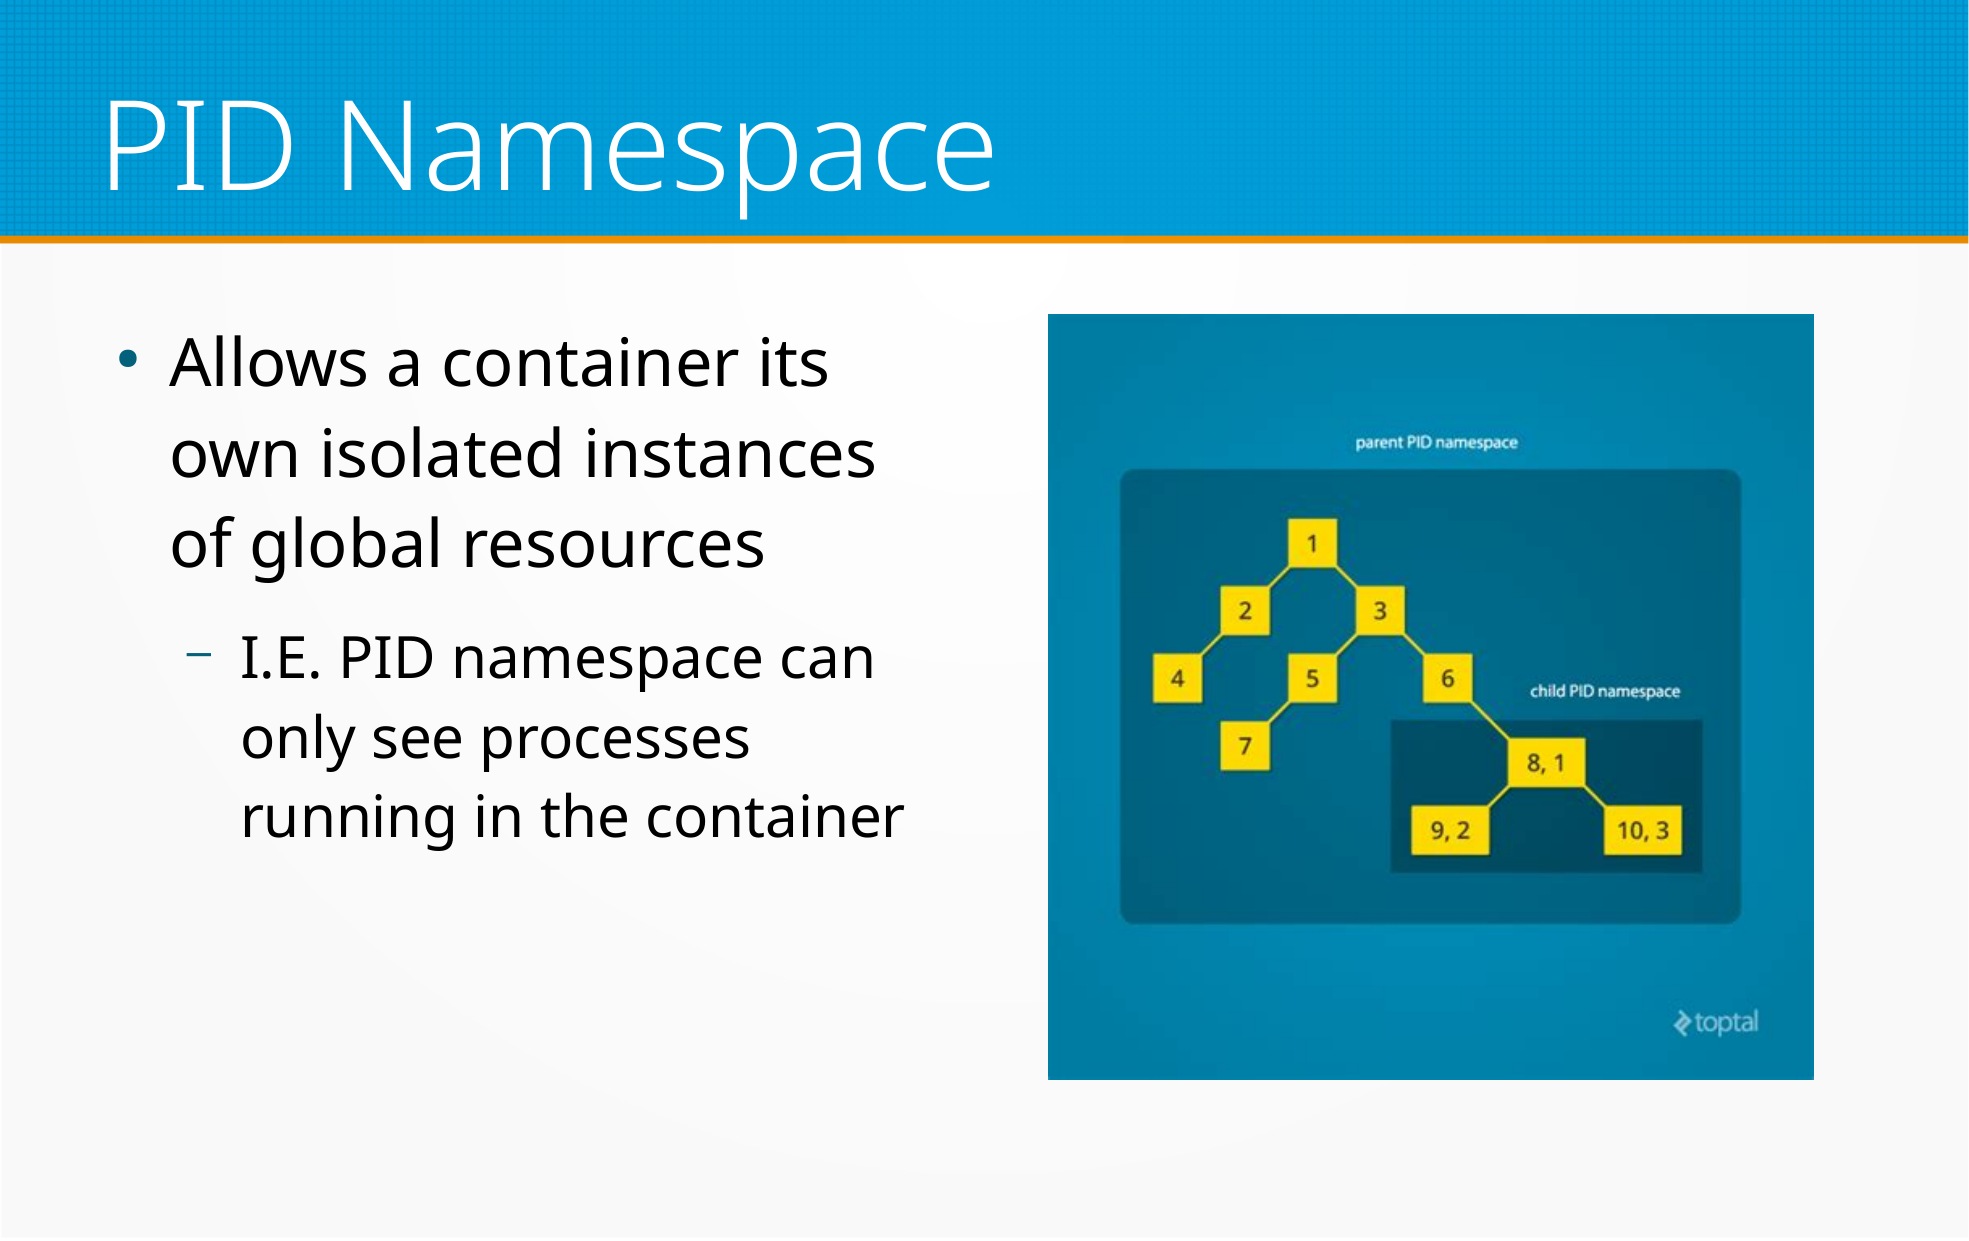

# PID Namespace
Allows a container its own isolated instances of global resources
I.E. PID namespace can only see processes running in the container